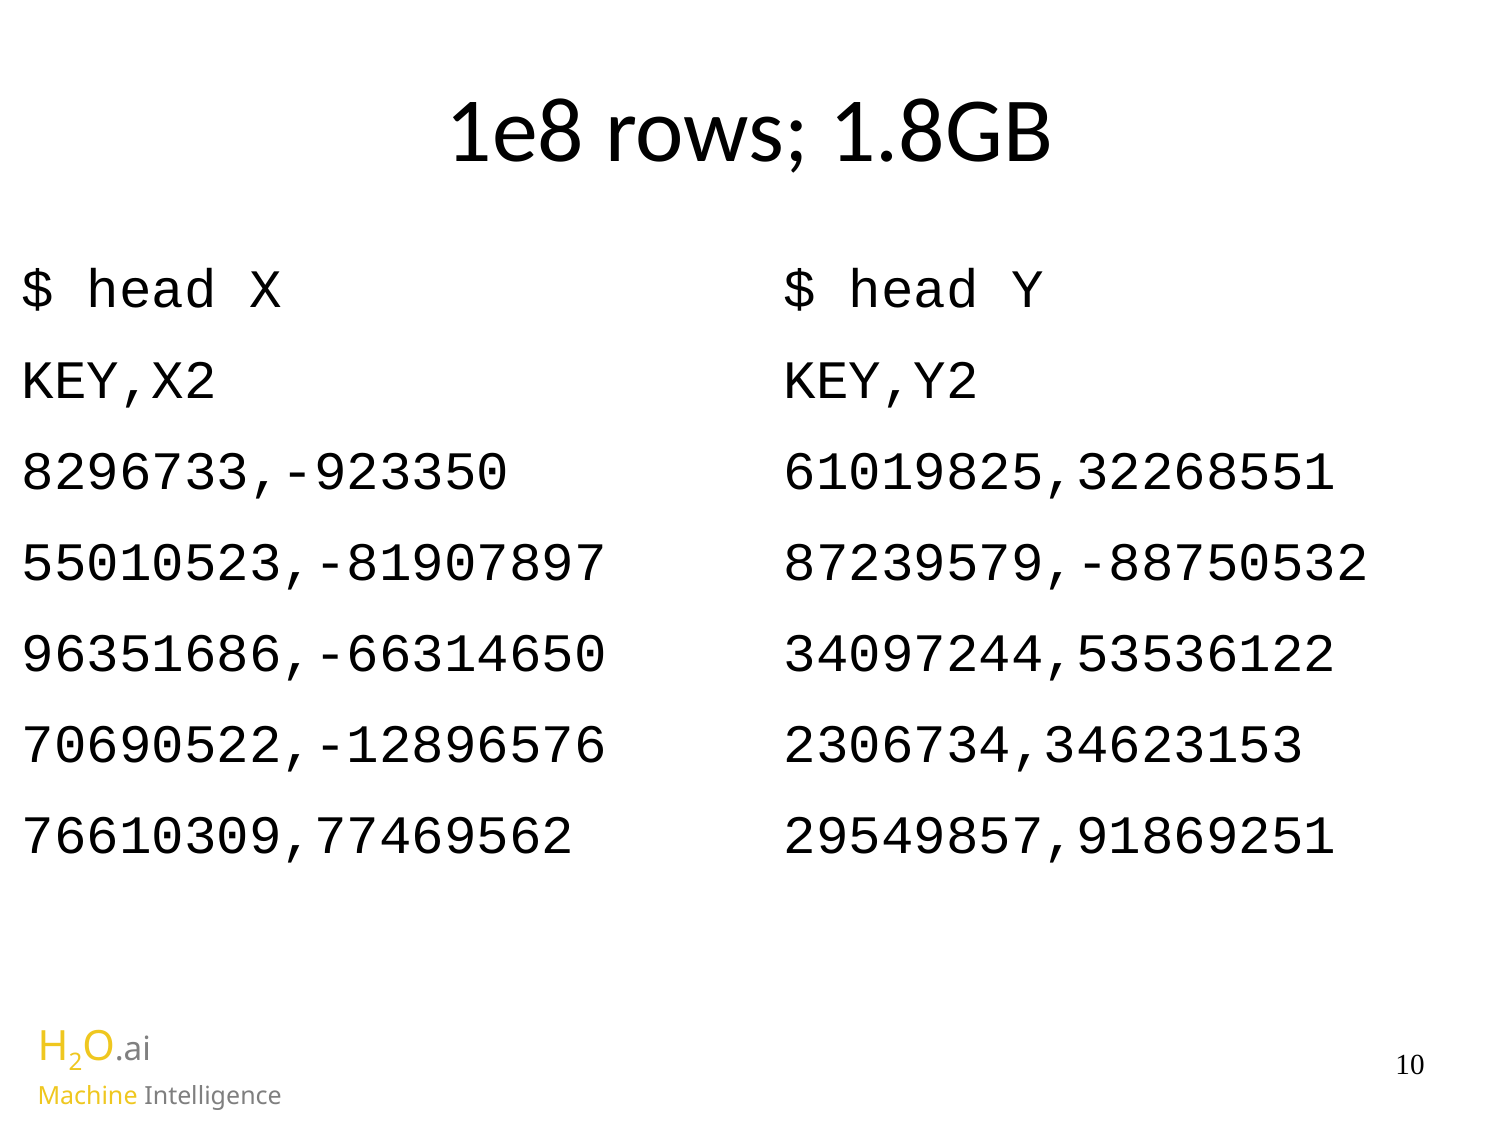

# 1e8 rows; 1.8GB
$ head X
KEY,X2
8296733,-923350
55010523,-81907897
96351686,-66314650
70690522,-12896576
76610309,77469562
$ head Y
KEY,Y2
61019825,32268551
87239579,-88750532
34097244,53536122
2306734,34623153
29549857,91869251
10